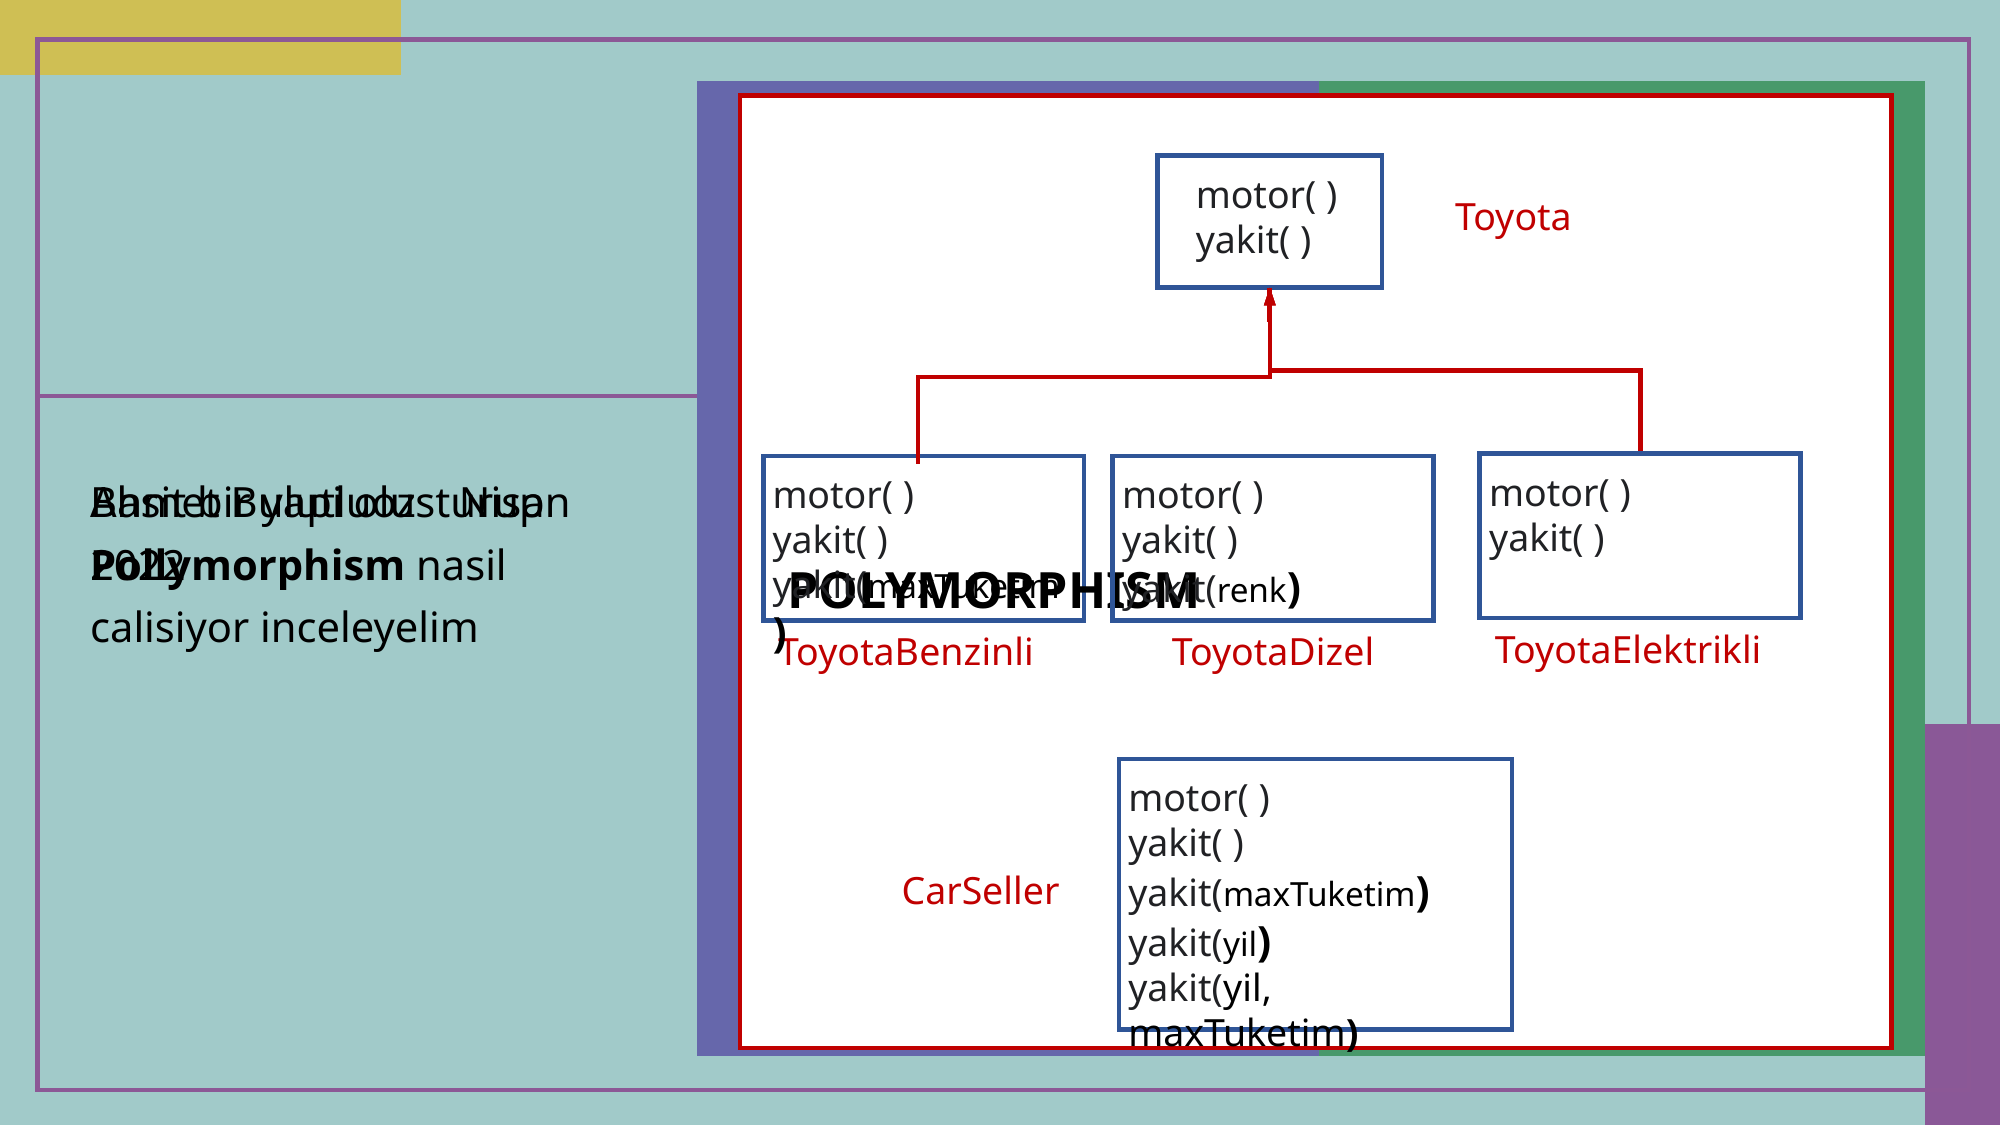

polymorphism
motor( )
yakit( )
Toyota
# Basit bir yapi olusturup Pollymorphism nasil calisiyor inceleyelim
Ahmet Bulutluoz Nisan 2022
motor( )
yakit( )
motor( )
yakit( )
yakit(maxTuketim)
motor( )
yakit( )
yakit(renk)
ToyotaElektrikli
ToyotaBenzinli
ToyotaDizel
motor( )
yakit( )
yakit(maxTuketim)
yakit(yil)
yakit(yil, maxTuketim)
CarSeller